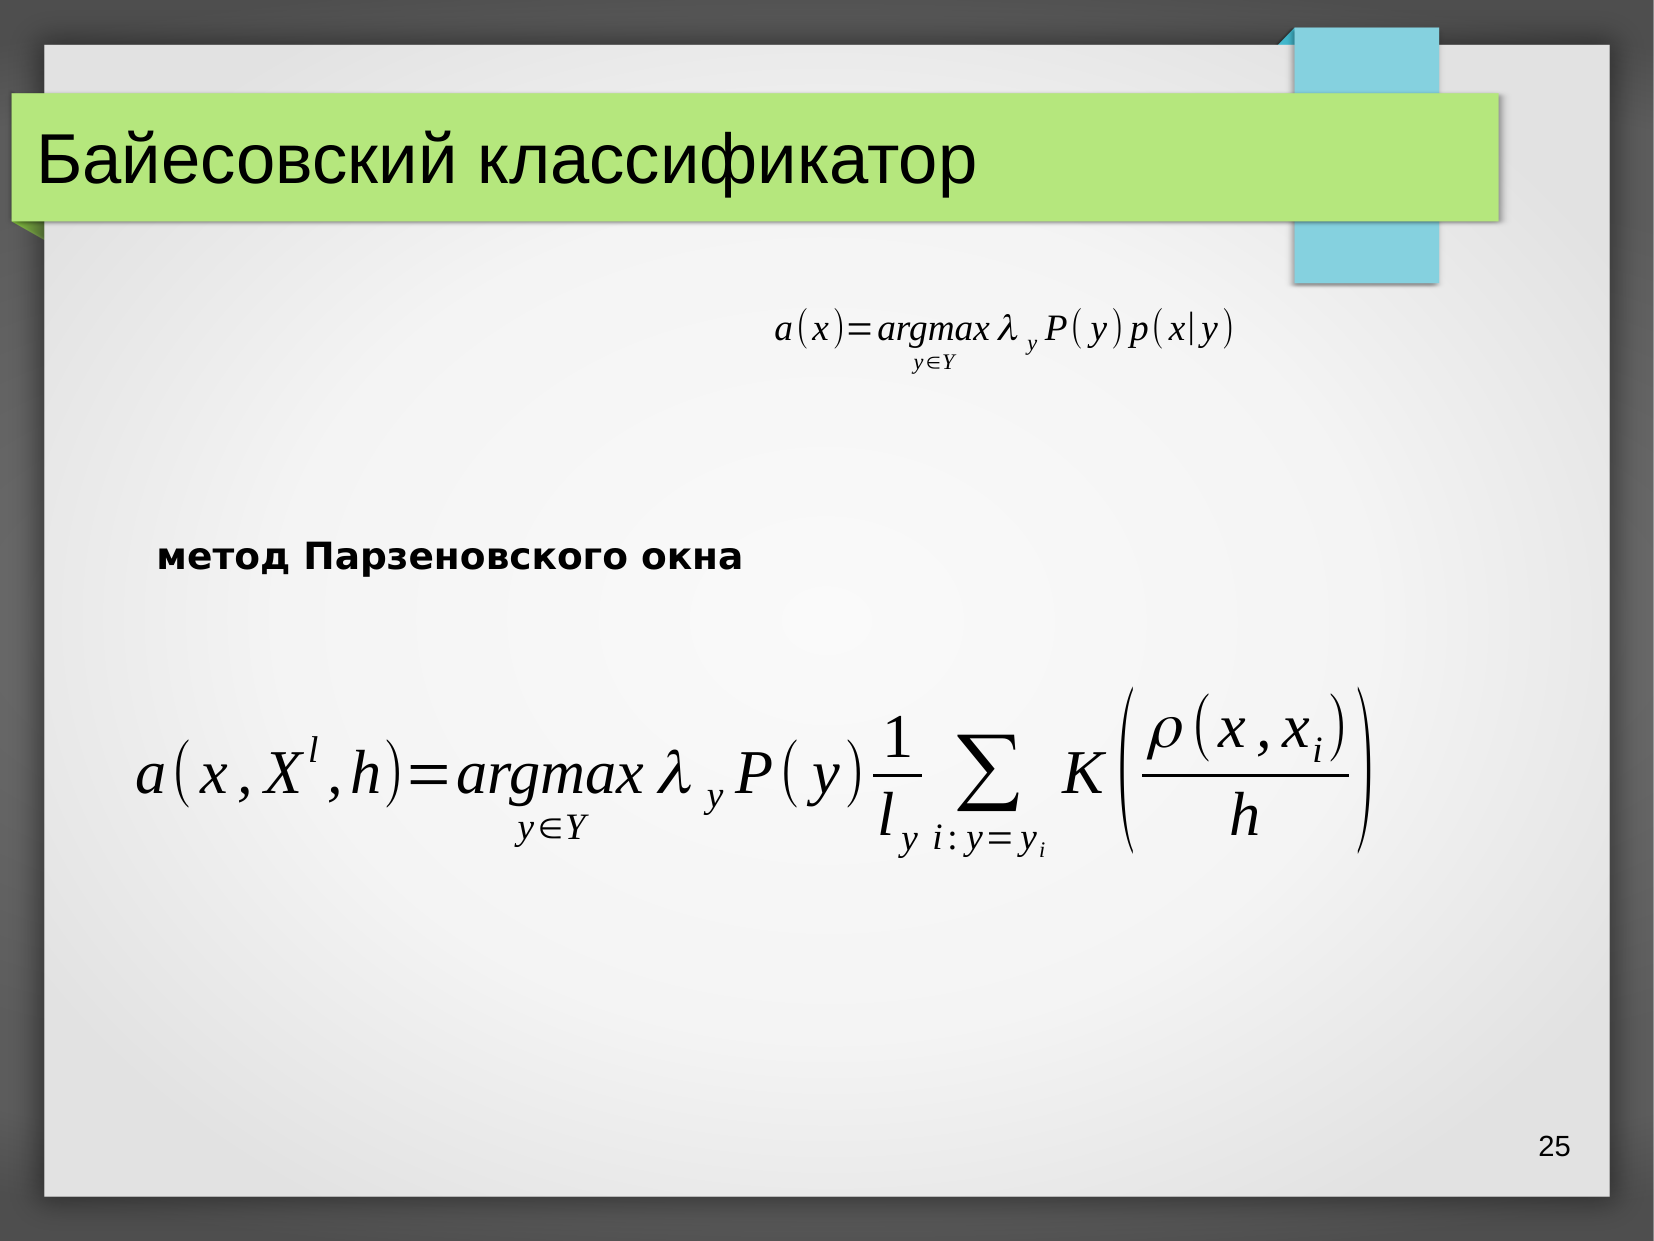

# Байесовский классификатор
метод Парзеновского окна
25